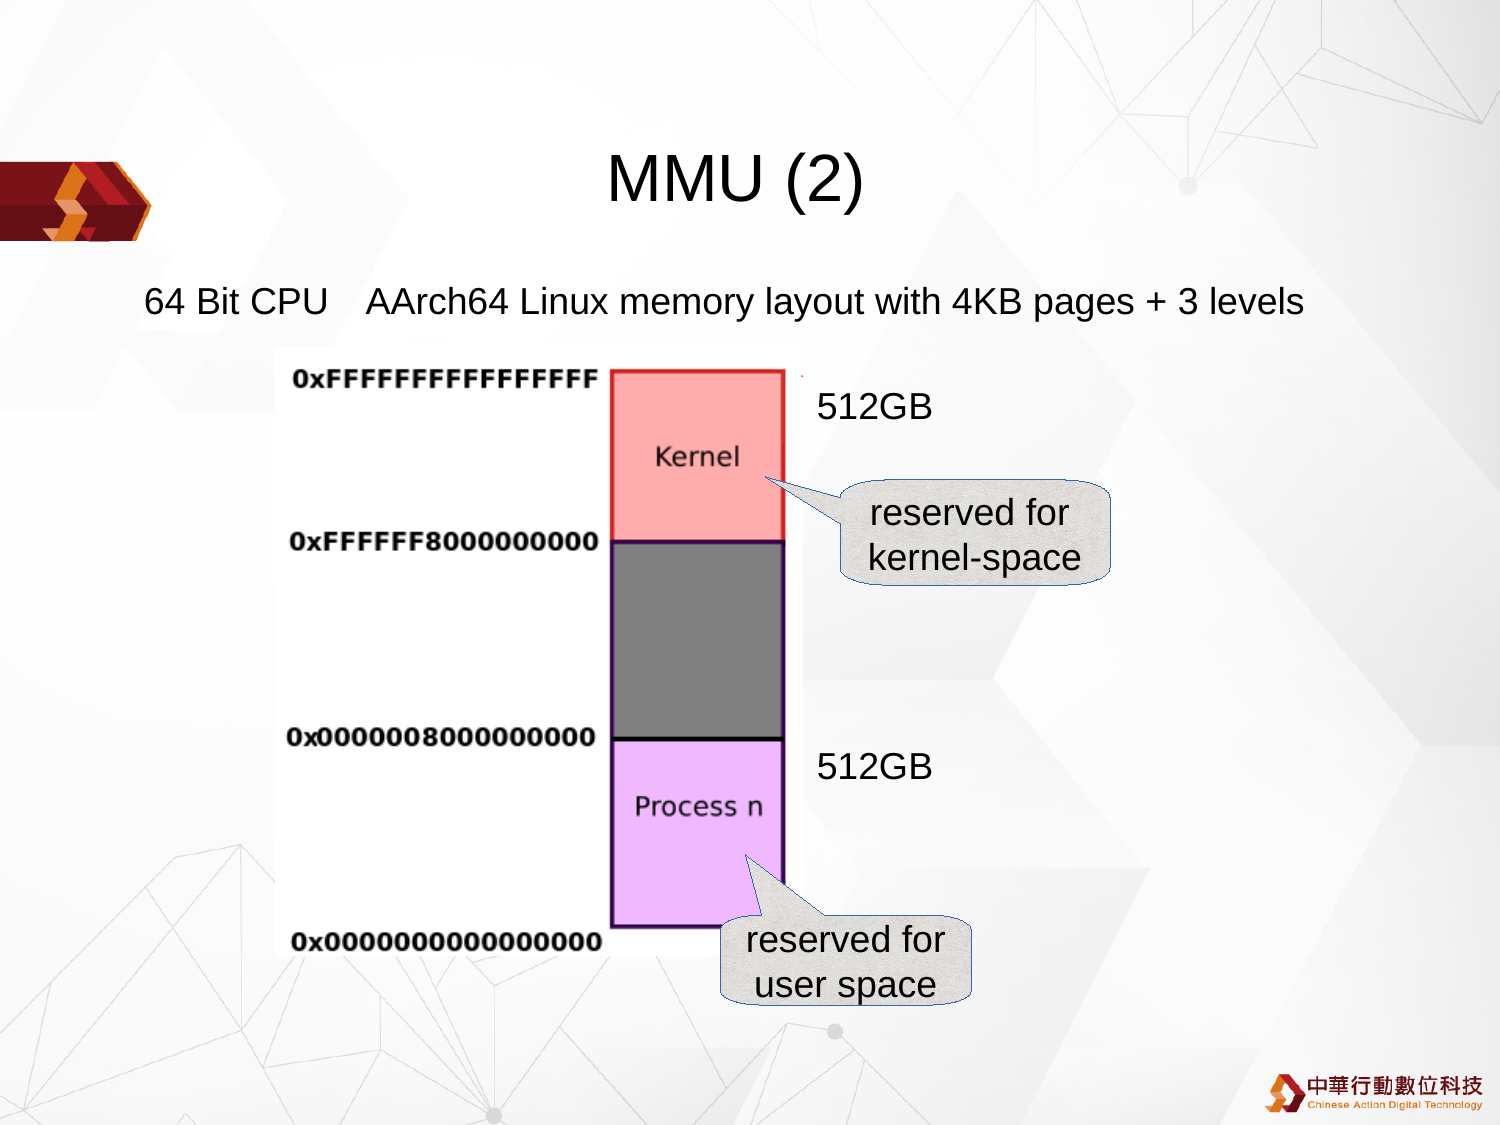

# MMU (2)
AArch64 Linux memory layout with 4KB pages + 3 levels
64 Bit CPU
512GB
reserved for
kernel-space
512GB
reserved for
user space